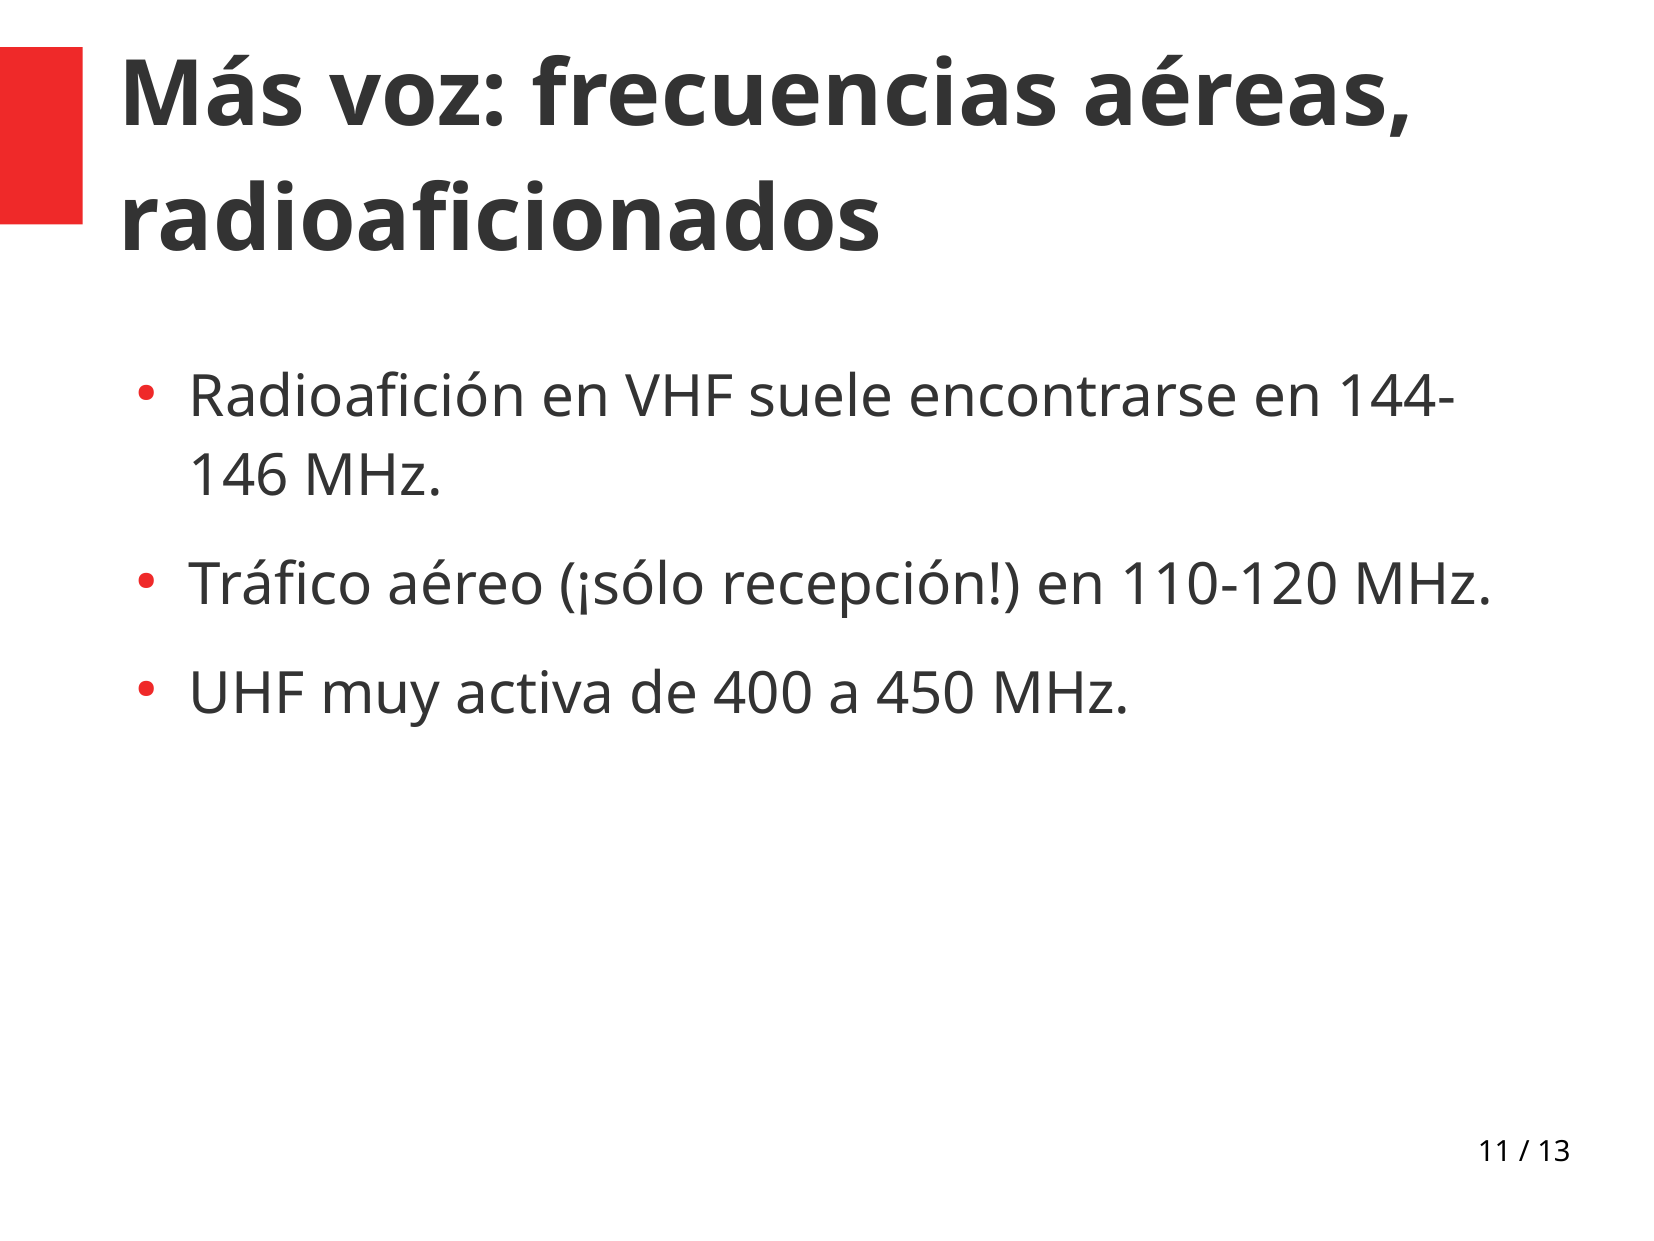

# Más voz: frecuencias aéreas, radioaficionados
Radioafición en VHF suele encontrarse en 144-146 MHz.
Tráfico aéreo (¡sólo recepción!) en 110-120 MHz.
UHF muy activa de 400 a 450 MHz.
11